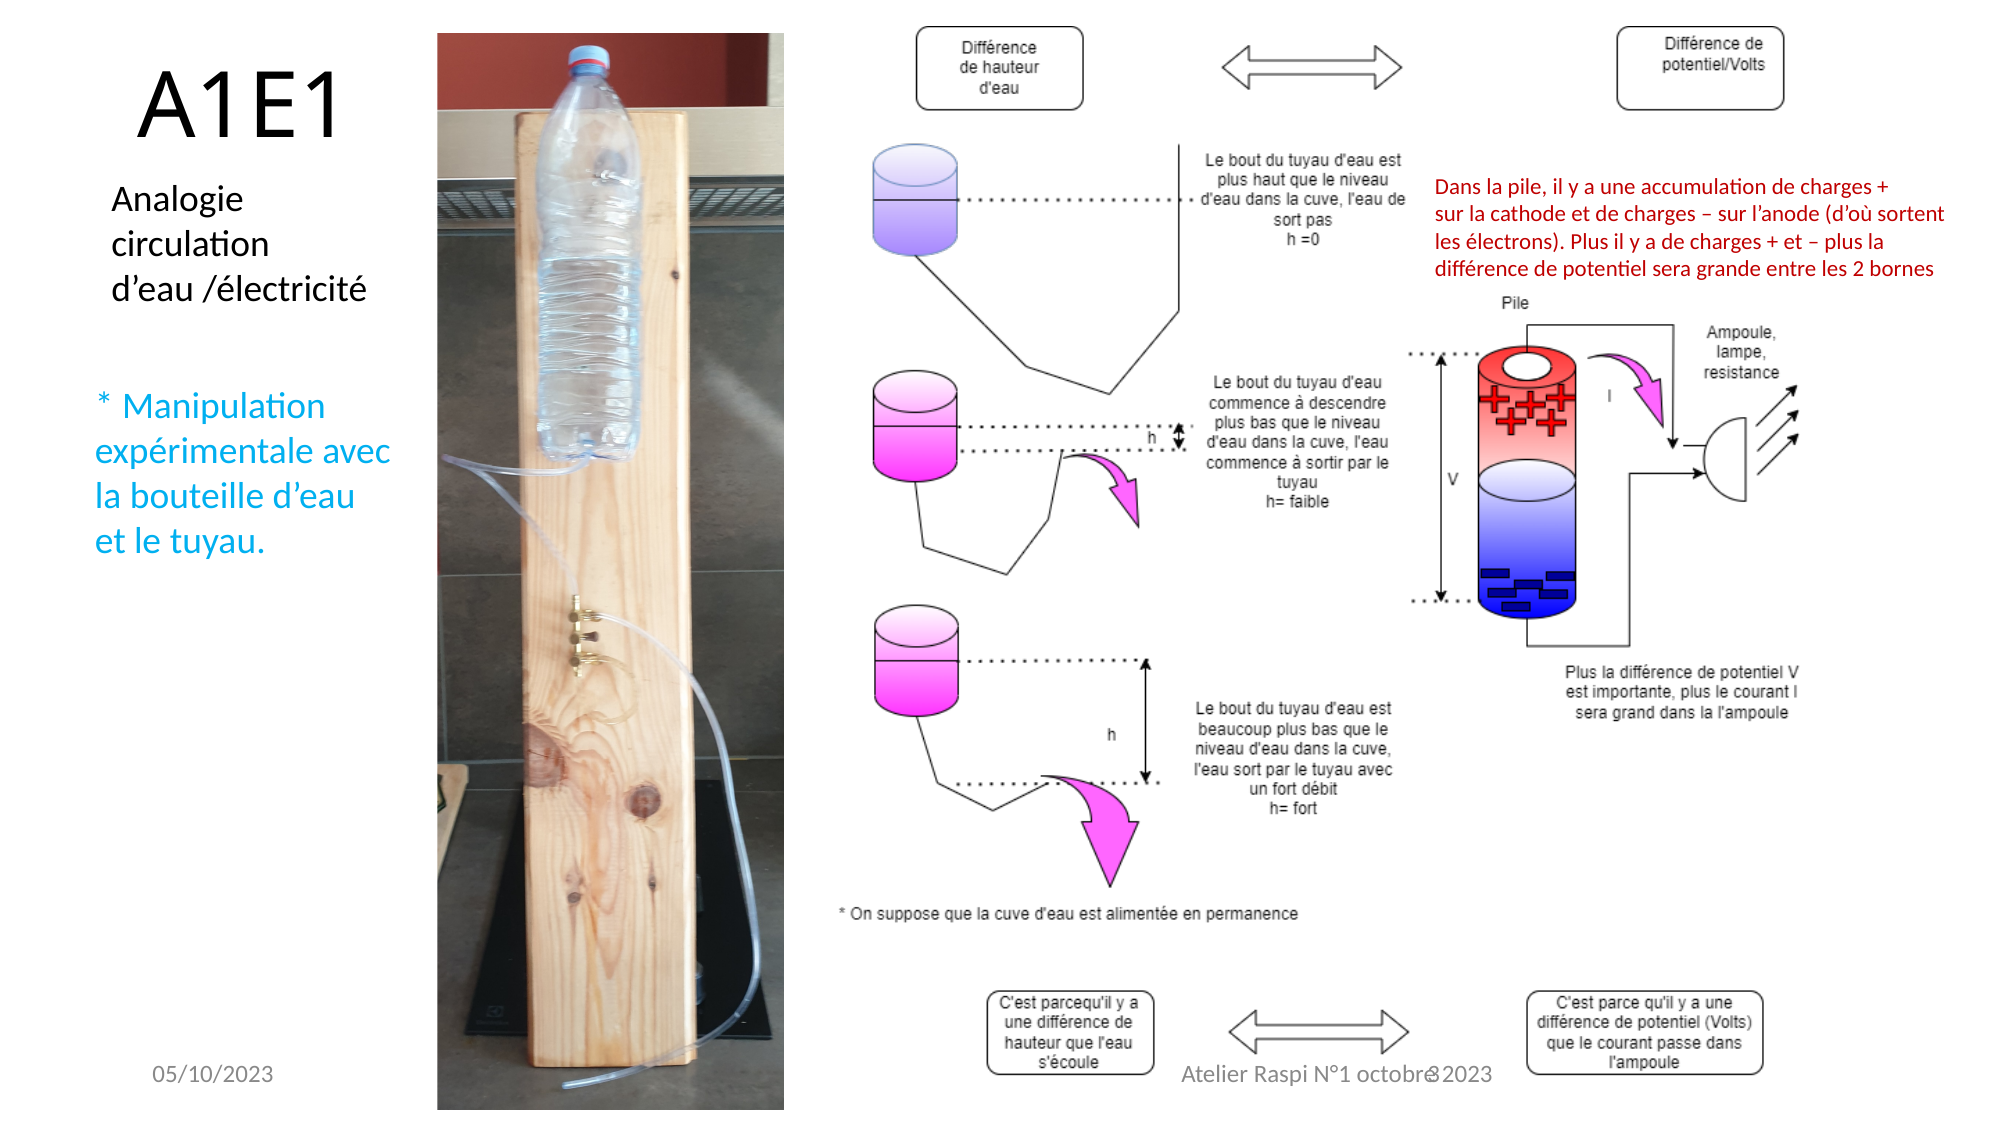

# A1E1
Dans la pile, il y a une accumulation de charges +
sur la cathode et de charges – sur l’anode (d’où sortent
les électrons). Plus il y a de charges + et – plus la
différence de potentiel sera grande entre les 2 bornes
Analogie circulation d’eau /électricité
* Manipulation expérimentale avec la bouteille d’eau et le tuyau.
05/10/2023
Atelier Raspi N°1 octobre 2023
3